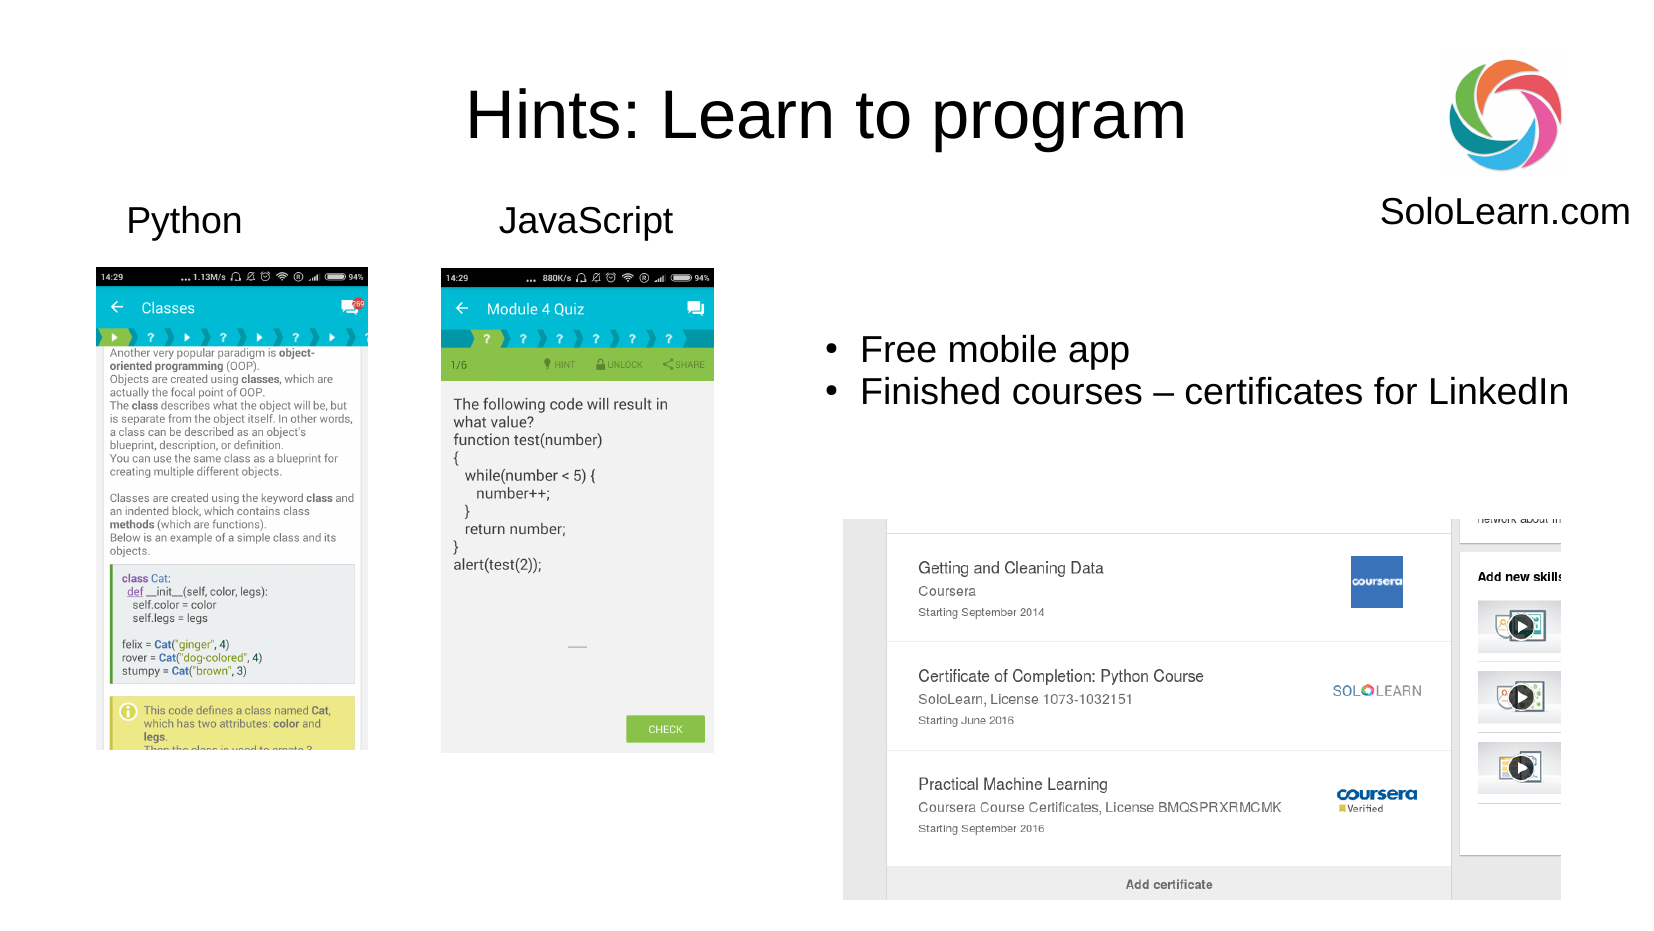

# Hints: Learn to program
SoloLearn.com
Python
JavaScript
Free mobile app
Finished courses – certificates for LinkedIn